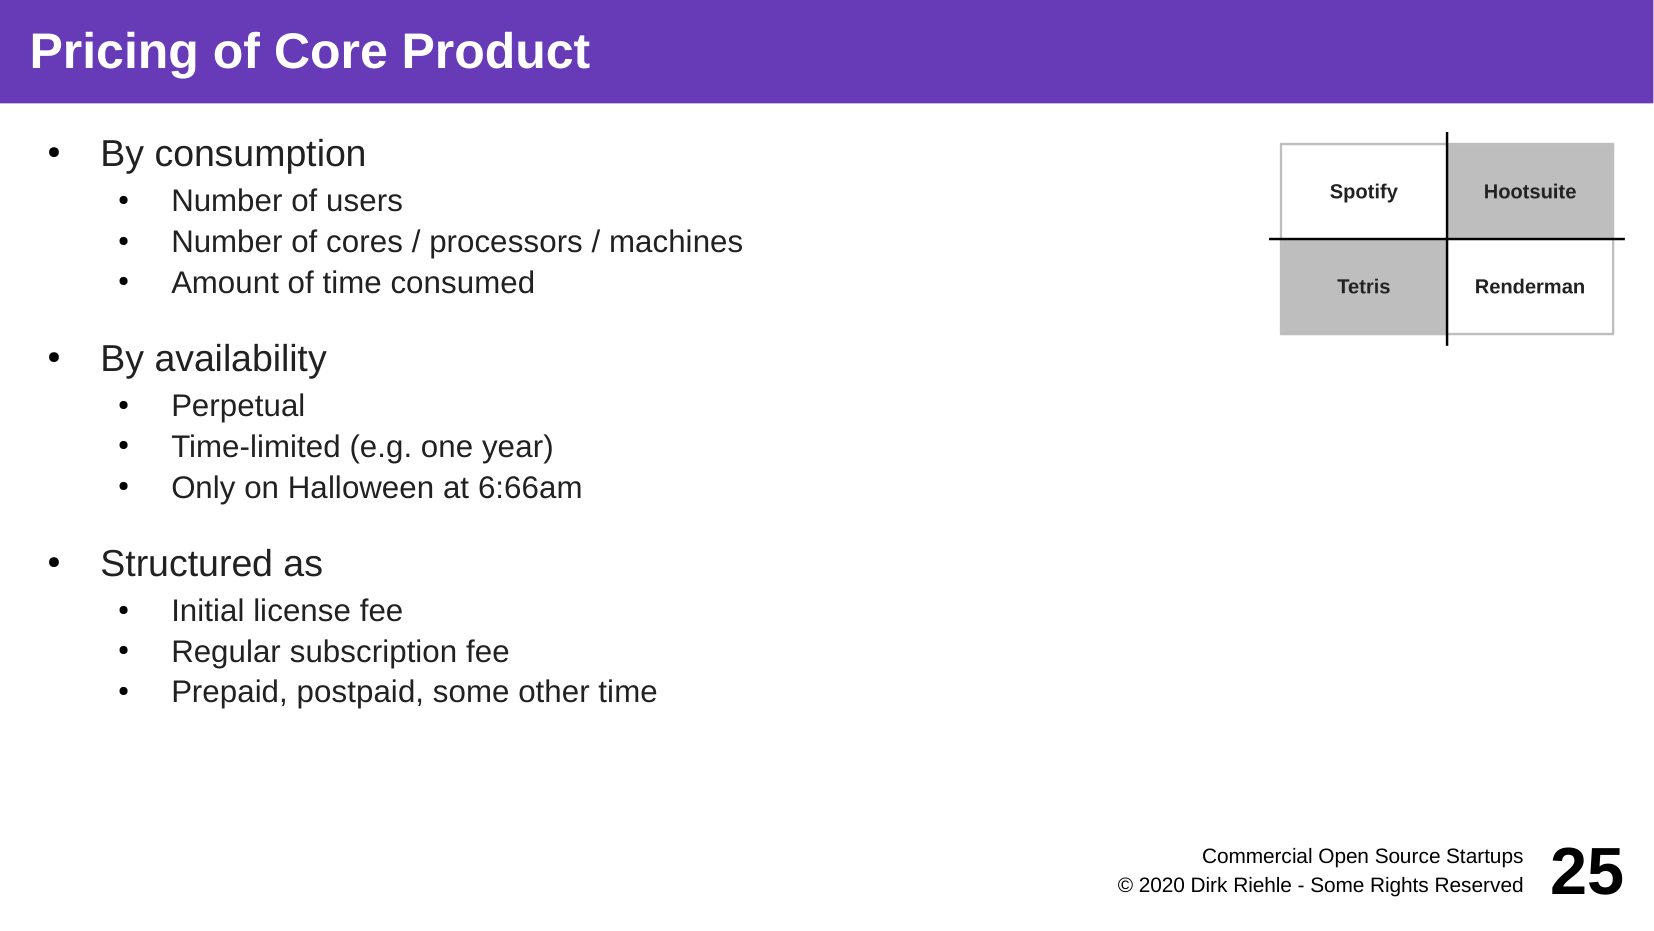

# Pricing of Core Product
By consumption
Number of users
Number of cores / processors / machines
Amount of time consumed
By availability
Perpetual
Time-limited (e.g. one year)
Only on Halloween at 6:66am
Structured as
Initial license fee
Regular subscription fee
Prepaid, postpaid, some other time
Commercial Open Source Startups
25
© 2020 Dirk Riehle - Some Rights Reserved